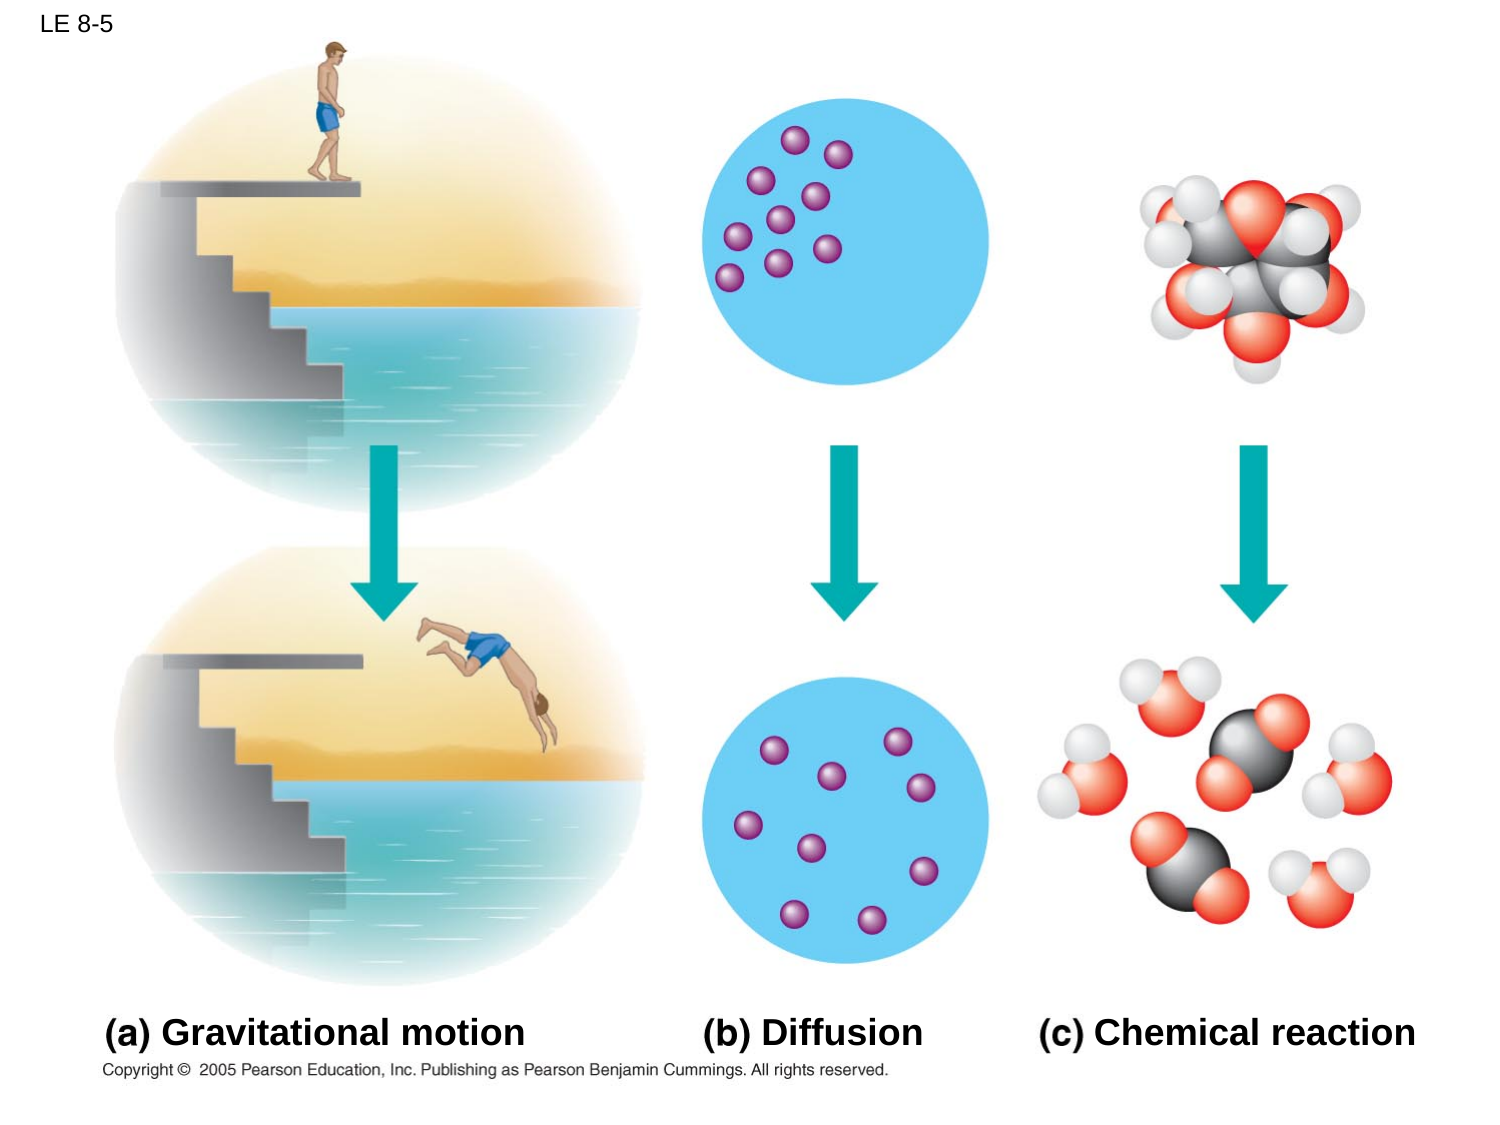

# LE 8-5
Gravitational motion
Diffusion
Chemical reaction